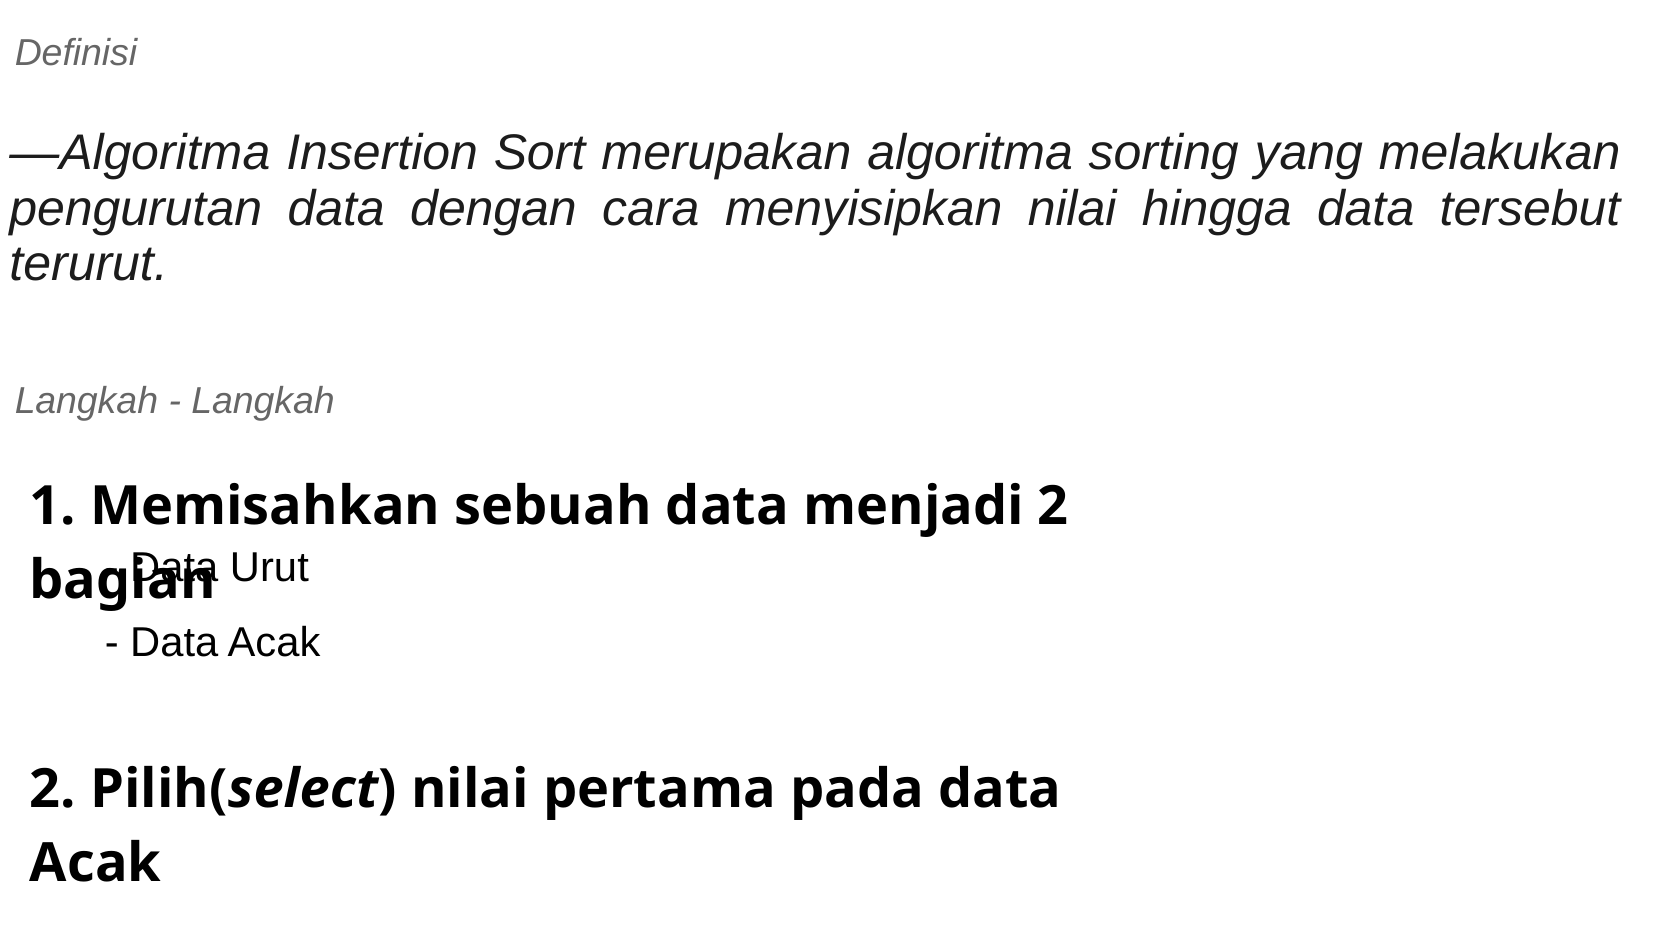

Definisi
—Algoritma Insertion Sort merupakan algoritma sorting yang melakukan pengurutan data dengan cara menyisipkan nilai hingga data tersebut terurut.
Langkah - Langkah
1. Memisahkan sebuah data menjadi 2 bagian
- Data Urut
- Data Acak
2. Pilih(select) nilai pertama pada data Acak